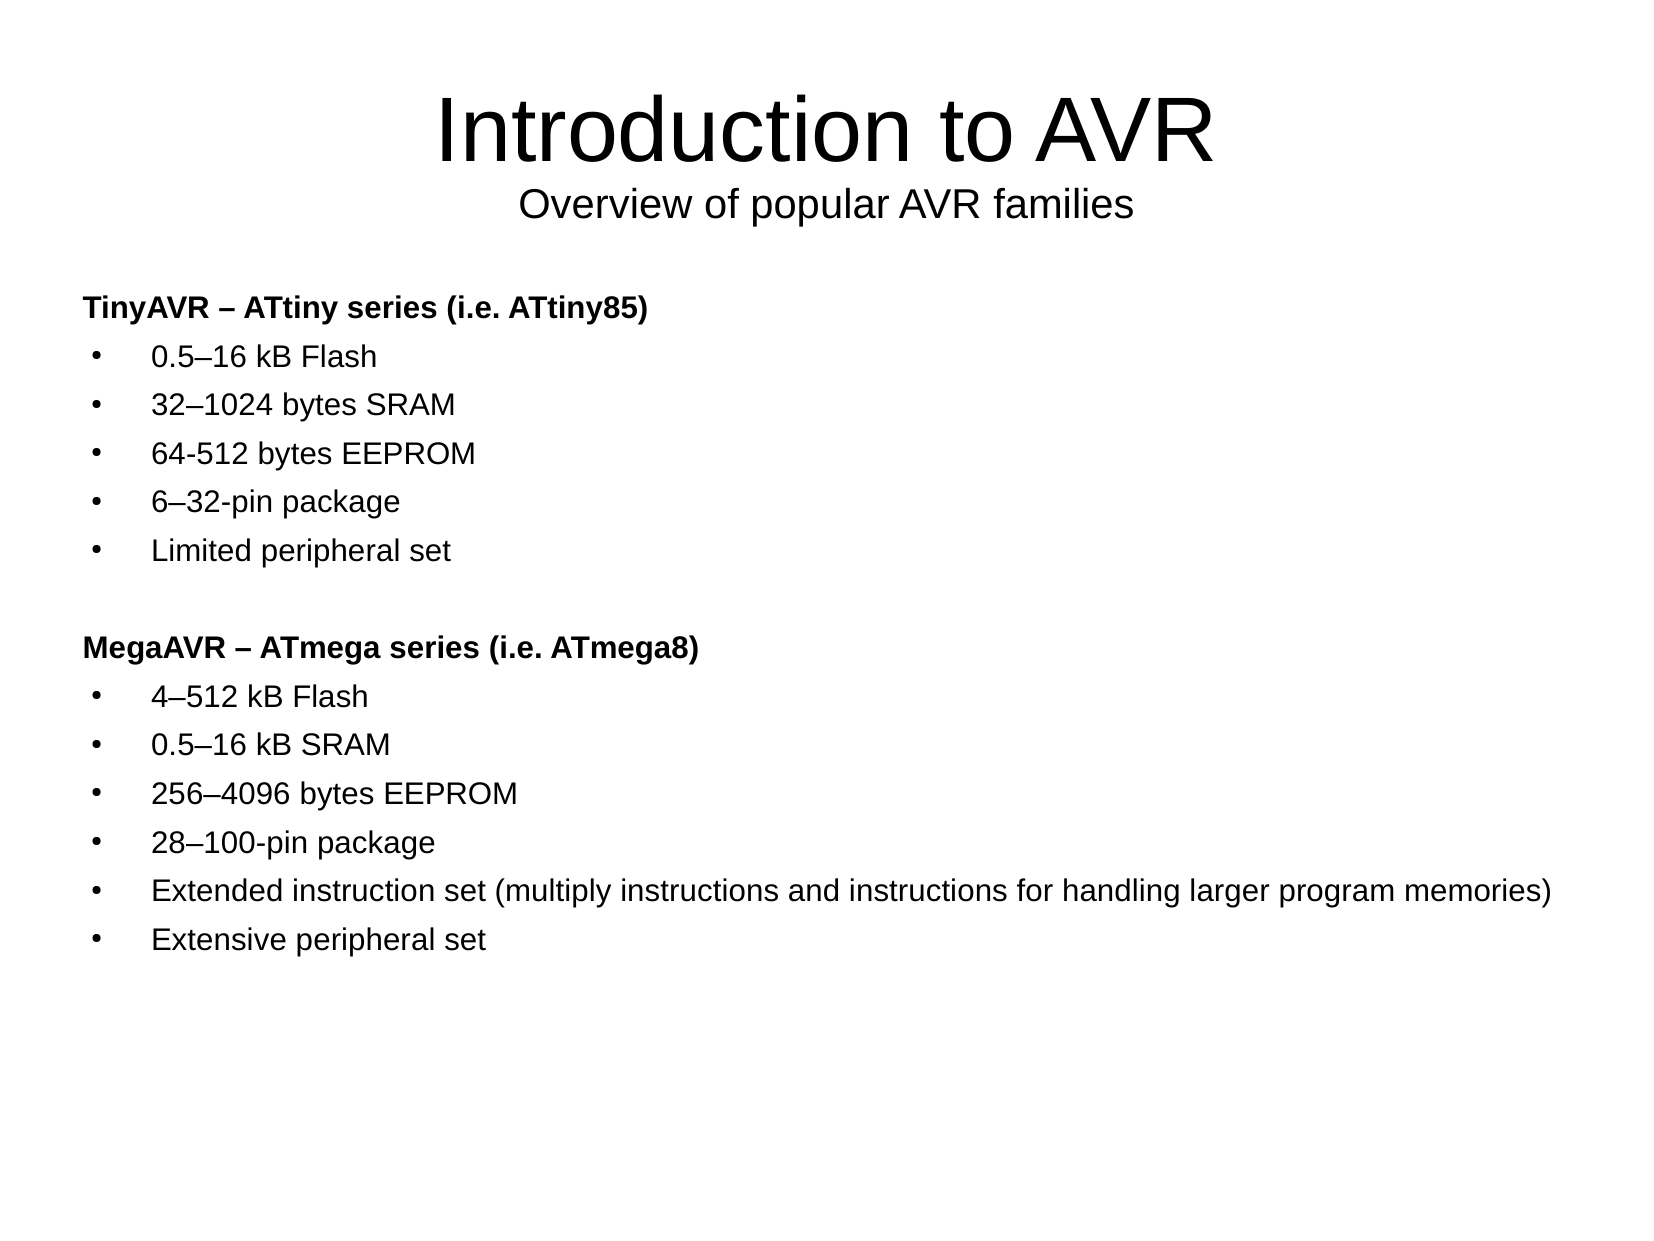

# Introduction to AVR Overview of popular AVR families
TinyAVR – ATtiny series (i.e. ATtiny85)
 0.5–16 kB Flash
 32–1024 bytes SRAM
 64-512 bytes EEPROM
 6–32-pin package
 Limited peripheral set
MegaAVR – ATmega series (i.e. ATmega8)
 4–512 kB Flash
 0.5–16 kB SRAM
 256–4096 bytes EEPROM
 28–100-pin package
 Extended instruction set (multiply instructions and instructions for handling larger program memories)
 Extensive peripheral set